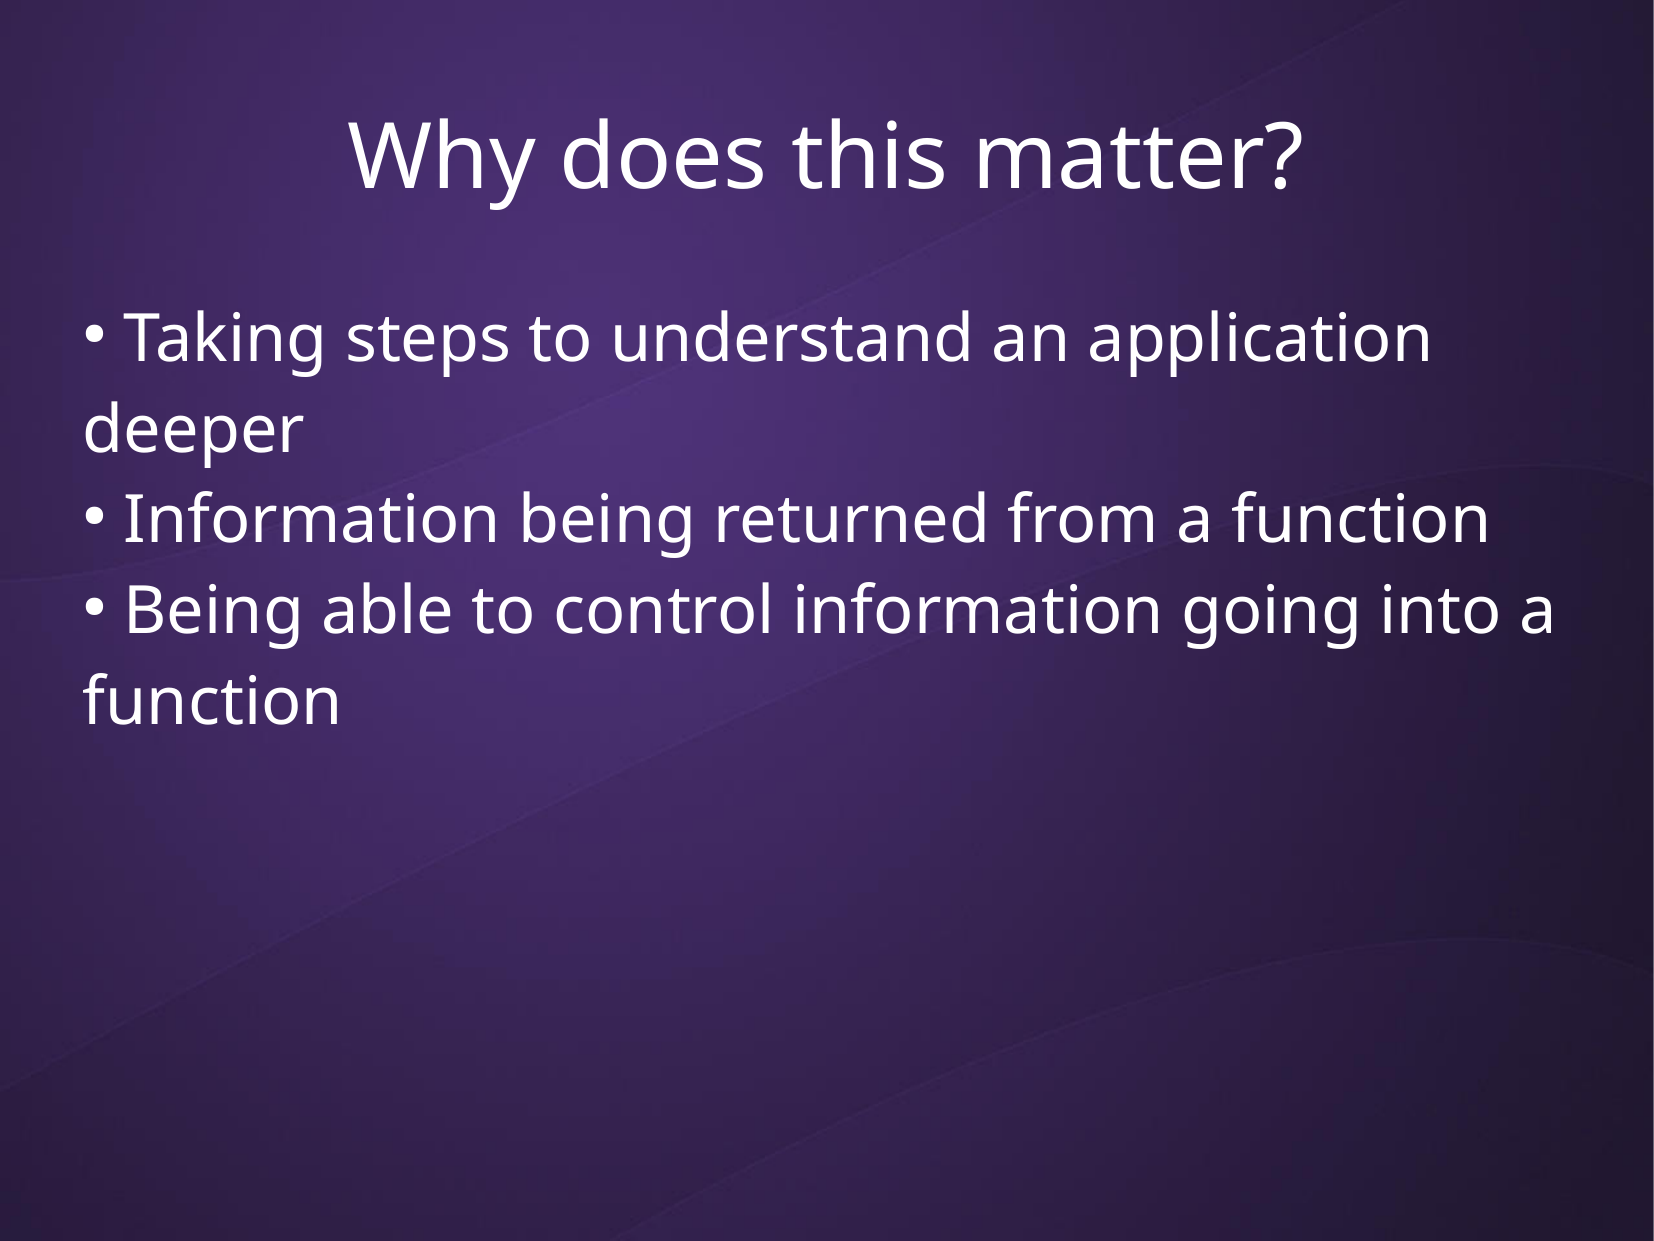

# Why does this matter?
 Taking steps to understand an application deeper
 Information being returned from a function
 Being able to control information going into a function